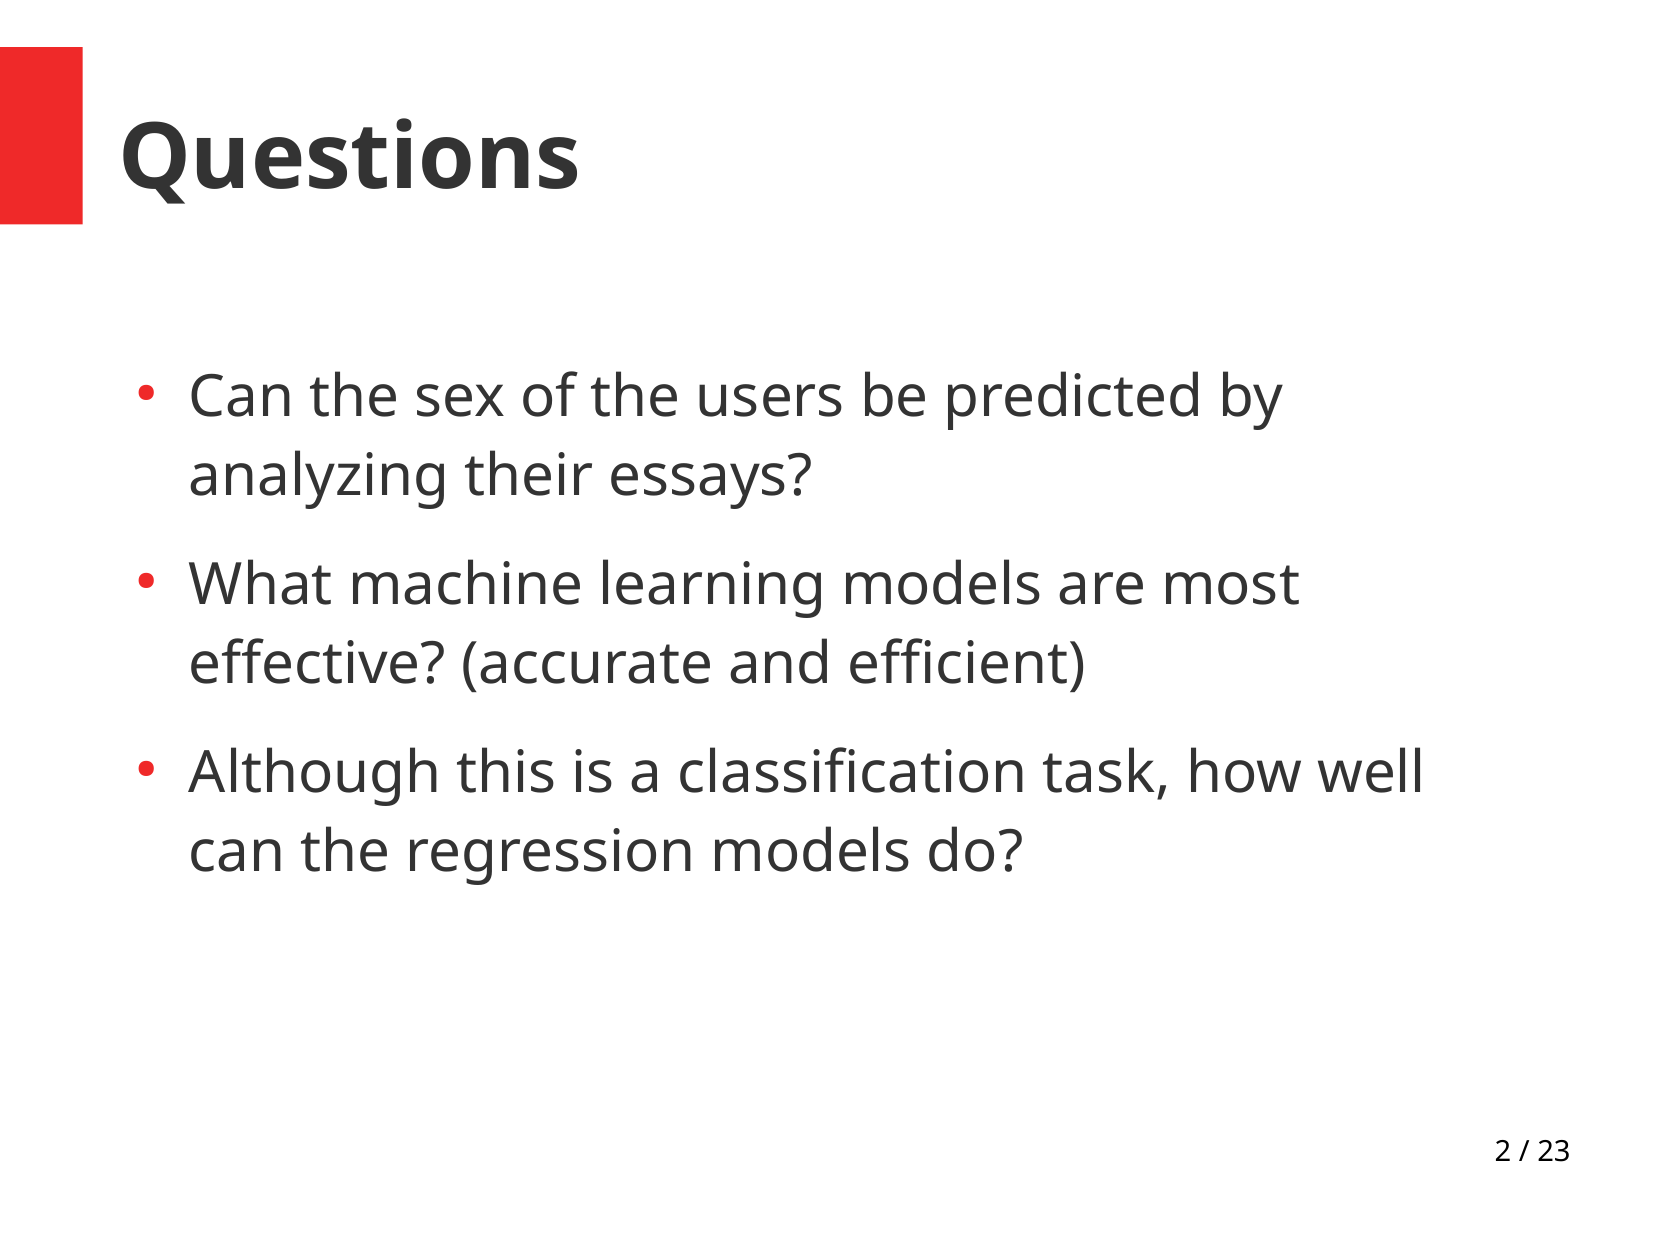

# Questions
Can the sex of the users be predicted by analyzing their essays?
What machine learning models are most effective? (accurate and efficient)
Although this is a classification task, how well can the regression models do?
2